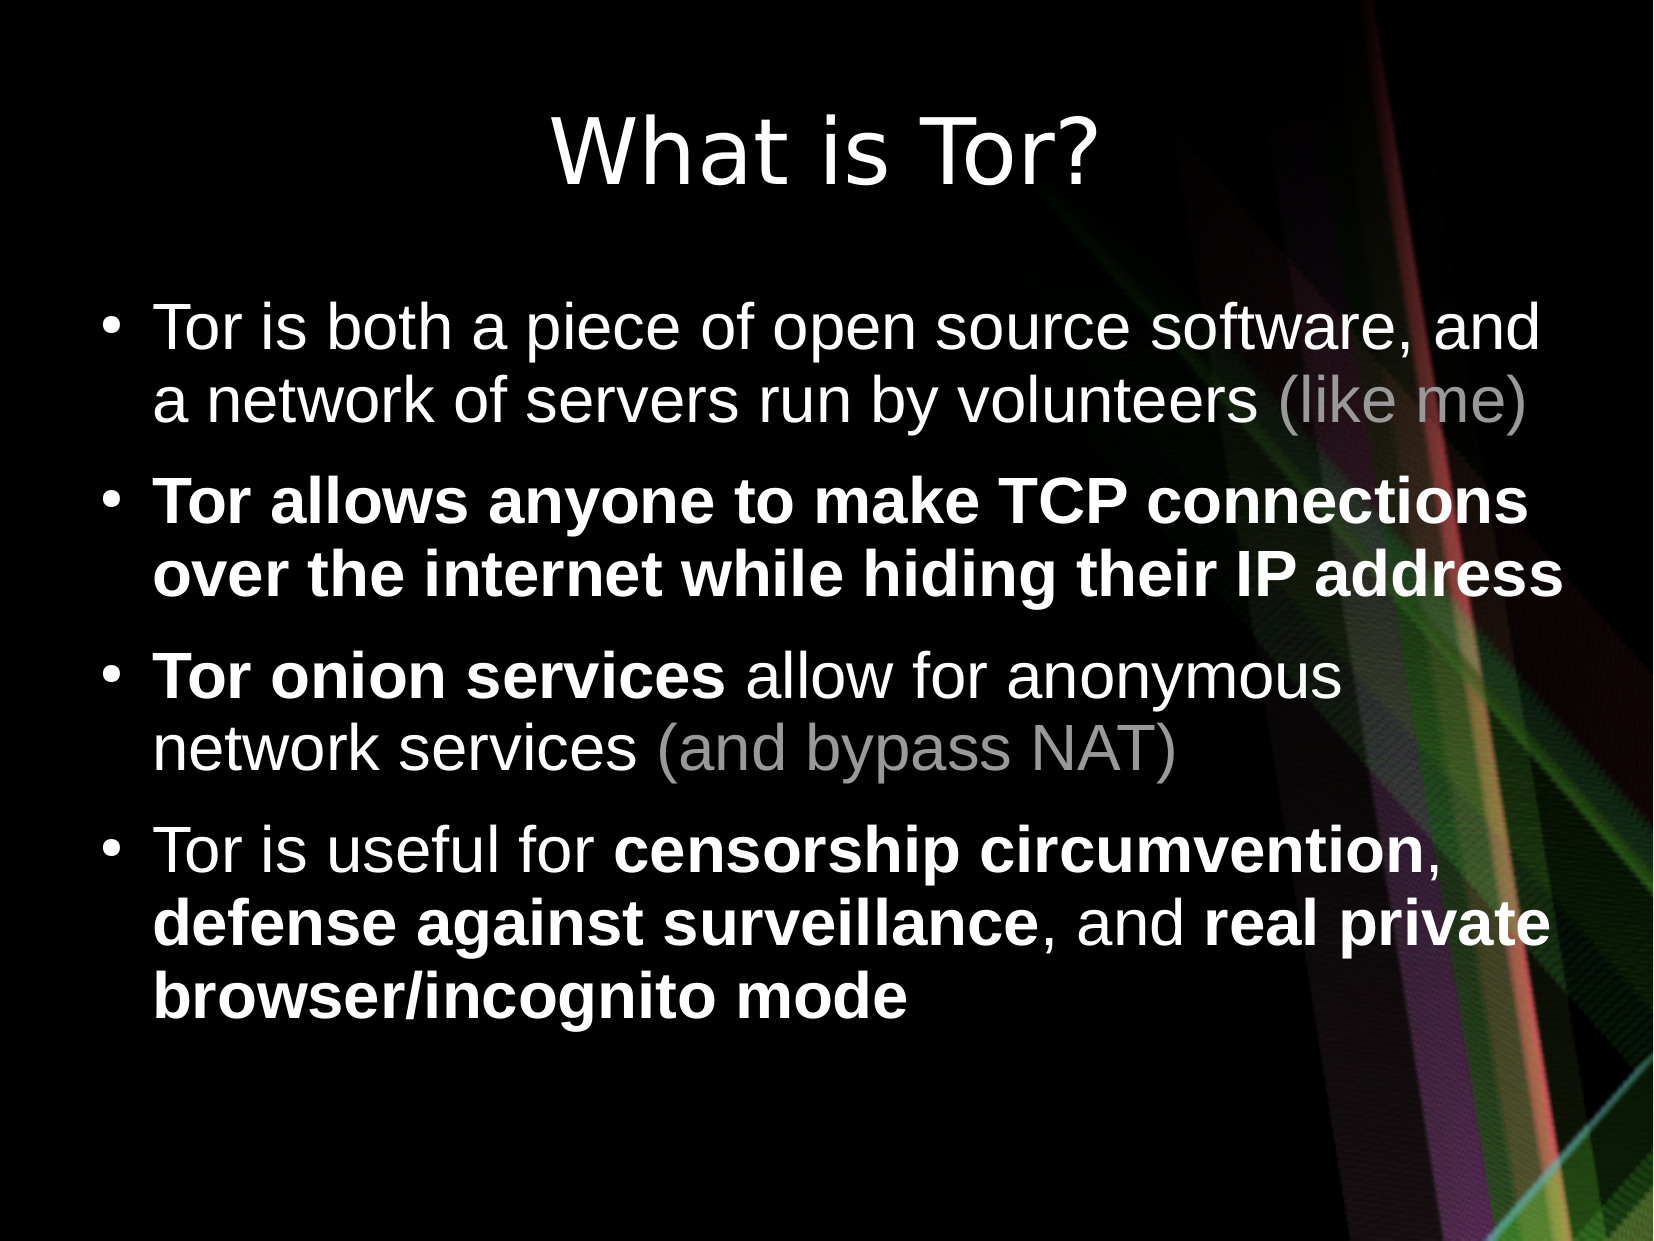

# What is Tor?
Tor is both a piece of open source software, and a network of servers run by volunteers (like me)
Tor allows anyone to make TCP connections over the internet while hiding their IP address
Tor onion services allow for anonymous network services (and bypass NAT)
Tor is useful for censorship circumvention, defense against surveillance, and real private browser/incognito mode